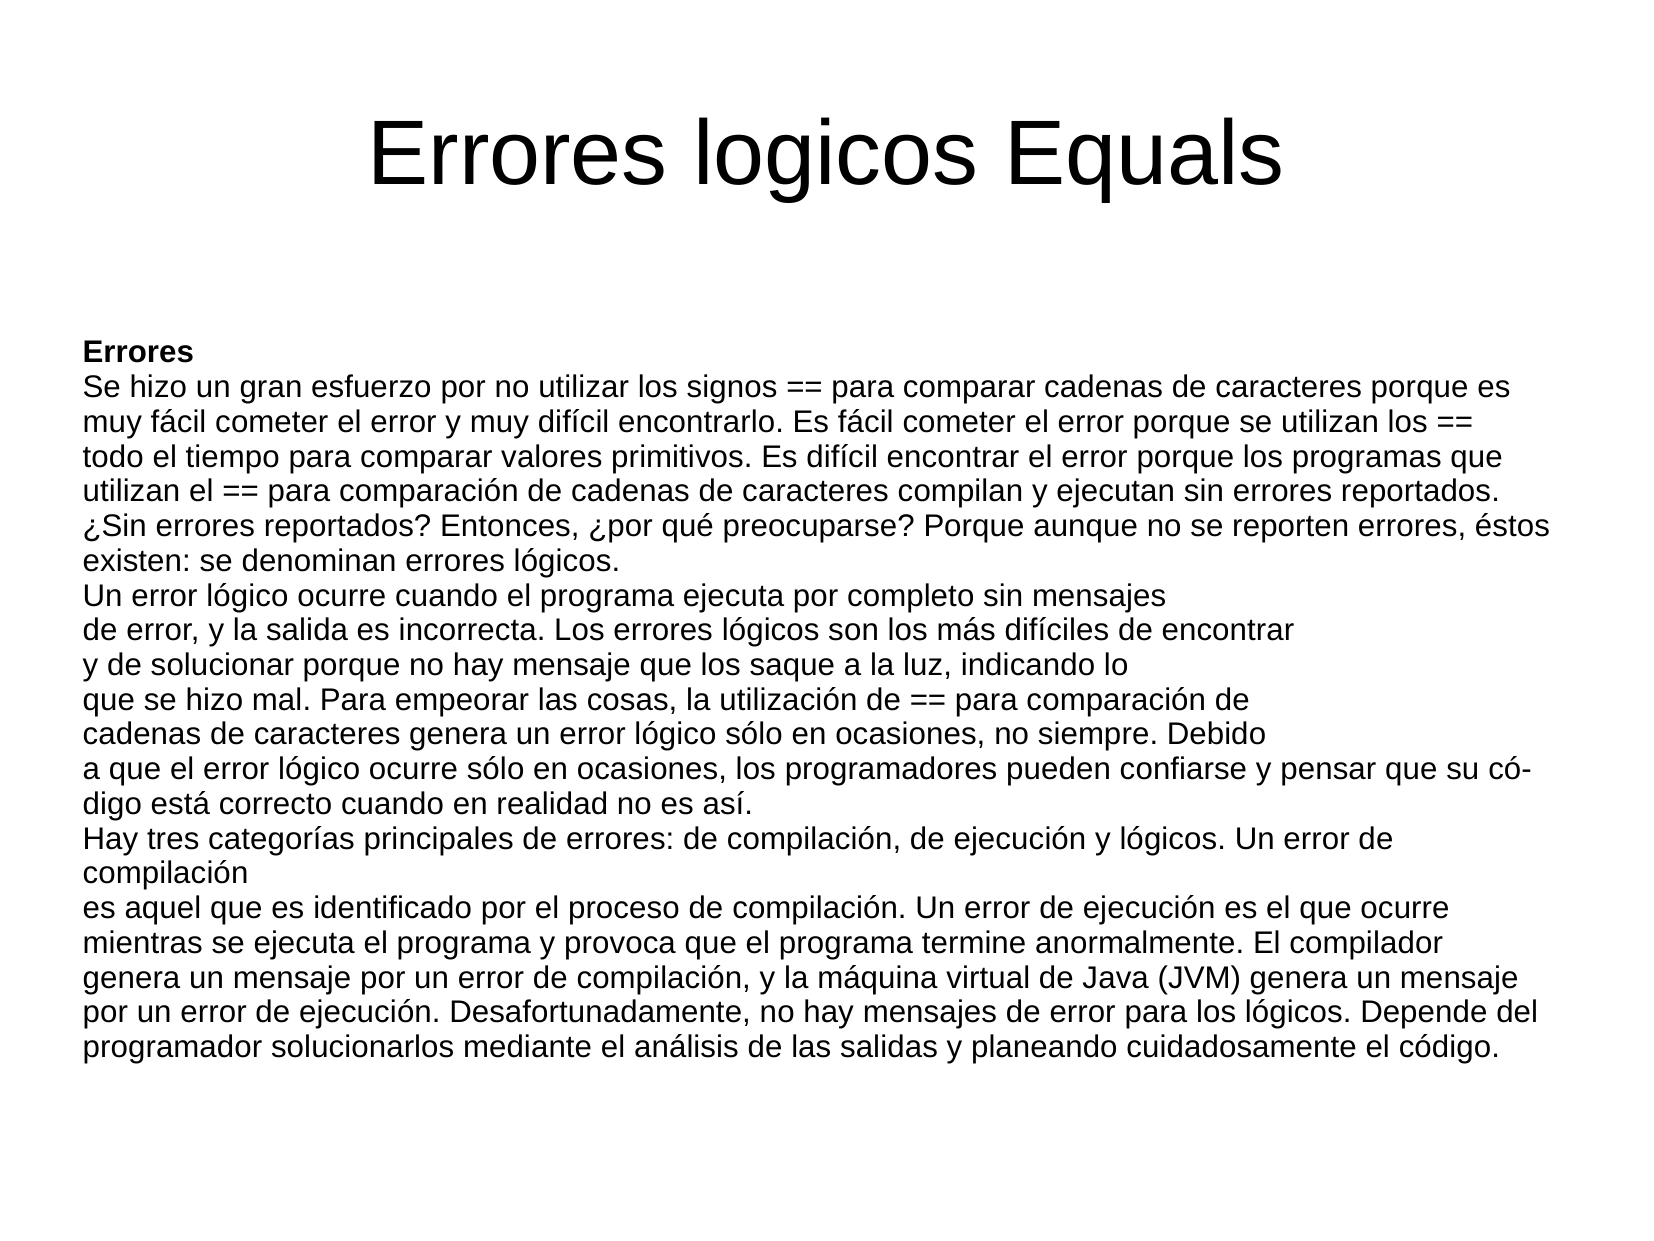

# Errores logicos Equals
Errores
Se hizo un gran esfuerzo por no utilizar los signos == para comparar cadenas de caracteres porque es
muy fácil cometer el error y muy difícil encontrarlo. Es fácil cometer el error porque se utilizan los ==
todo el tiempo para comparar valores primitivos. Es difícil encontrar el error porque los programas que
utilizan el == para comparación de cadenas de caracteres compilan y ejecutan sin errores reportados.
¿Sin errores reportados? Entonces, ¿por qué preocuparse? Porque aunque no se reporten errores, éstos
existen: se denominan errores lógicos.
Un error lógico ocurre cuando el programa ejecuta por completo sin mensajes
de error, y la salida es incorrecta. Los errores lógicos son los más difíciles de encontrar
y de solucionar porque no hay mensaje que los saque a la luz, indicando lo
que se hizo mal. Para empeorar las cosas, la utilización de == para comparación de
cadenas de caracteres genera un error lógico sólo en ocasiones, no siempre. Debido
a que el error lógico ocurre sólo en ocasiones, los programadores pueden confiarse y pensar que su có-
digo está correcto cuando en realidad no es así.
Hay tres categorías principales de errores: de compilación, de ejecución y lógicos. Un error de compilación
es aquel que es identificado por el proceso de compilación. Un error de ejecución es el que ocurre
mientras se ejecuta el programa y provoca que el programa termine anormalmente. El compilador
genera un mensaje por un error de compilación, y la máquina virtual de Java (JVM) genera un mensaje
por un error de ejecución. Desafortunadamente, no hay mensajes de error para los lógicos. Depende del
programador solucionarlos mediante el análisis de las salidas y planeando cuidadosamente el código.